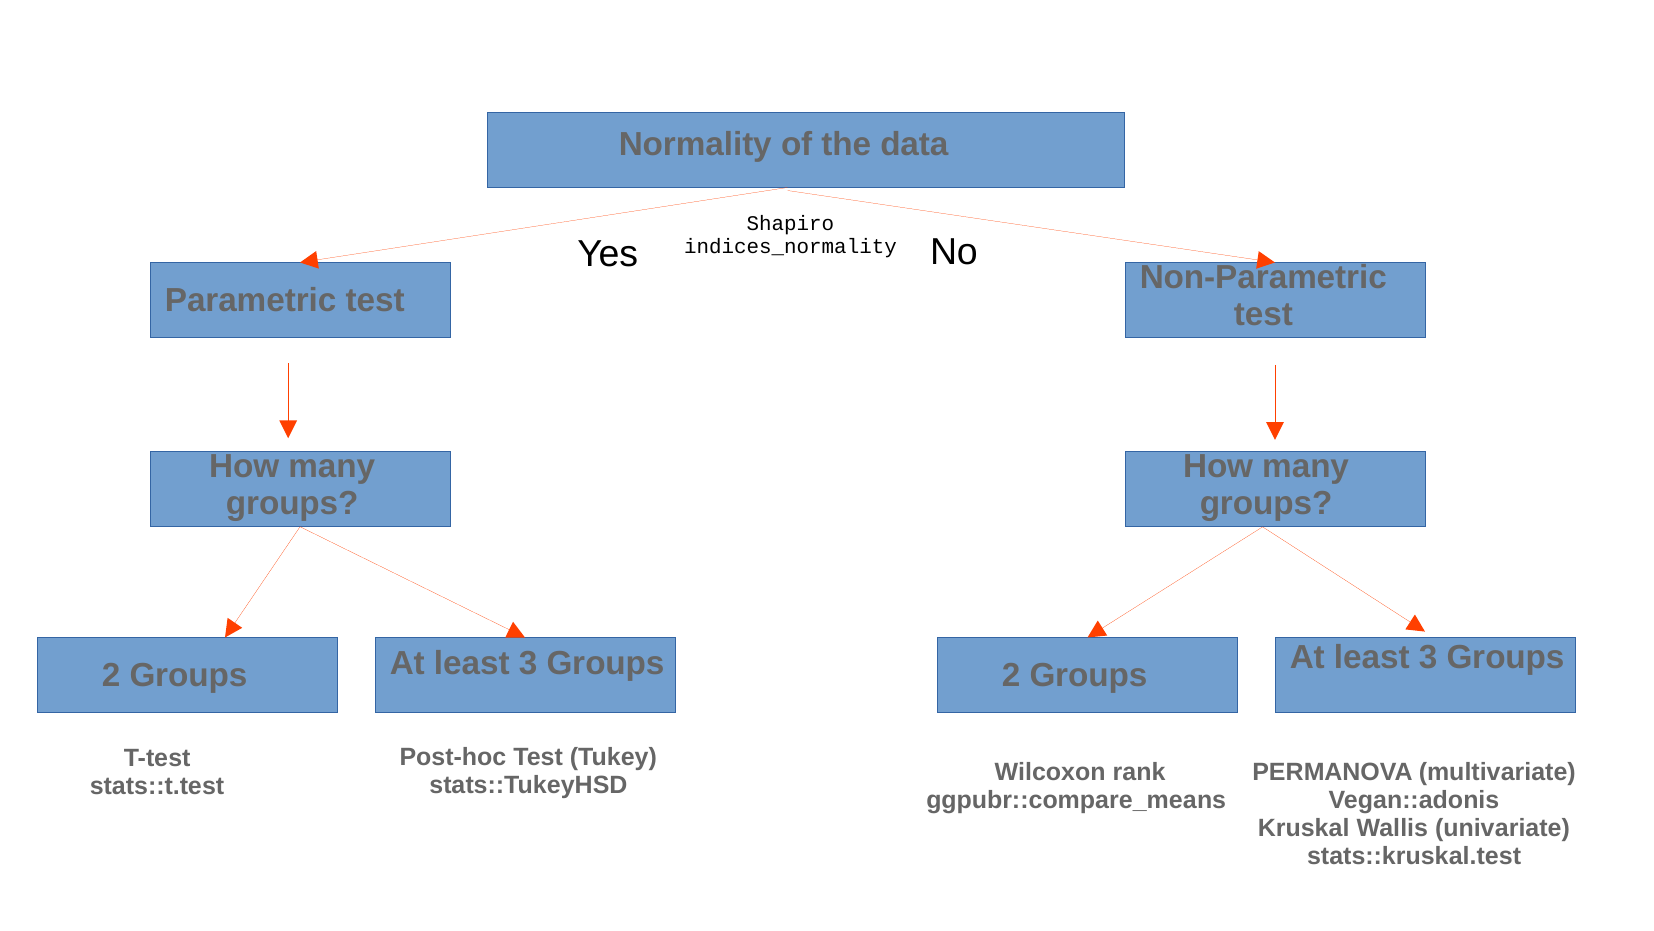

Normality of the data
Shapiro
indices_normality
No
Yes
Non-Parametric test
Parametric test
How many groups?
How many groups?
At least 3 Groups
At least 3 Groups
2 Groups
2 Groups
Post-hoc Test (Tukey)
stats::TukeyHSD
T-test
stats::t.test
 Wilcoxon rank
ggpubr::compare_means
PERMANOVA (multivariate)
Vegan::adonis
Kruskal Wallis (univariate)
stats::kruskal.test